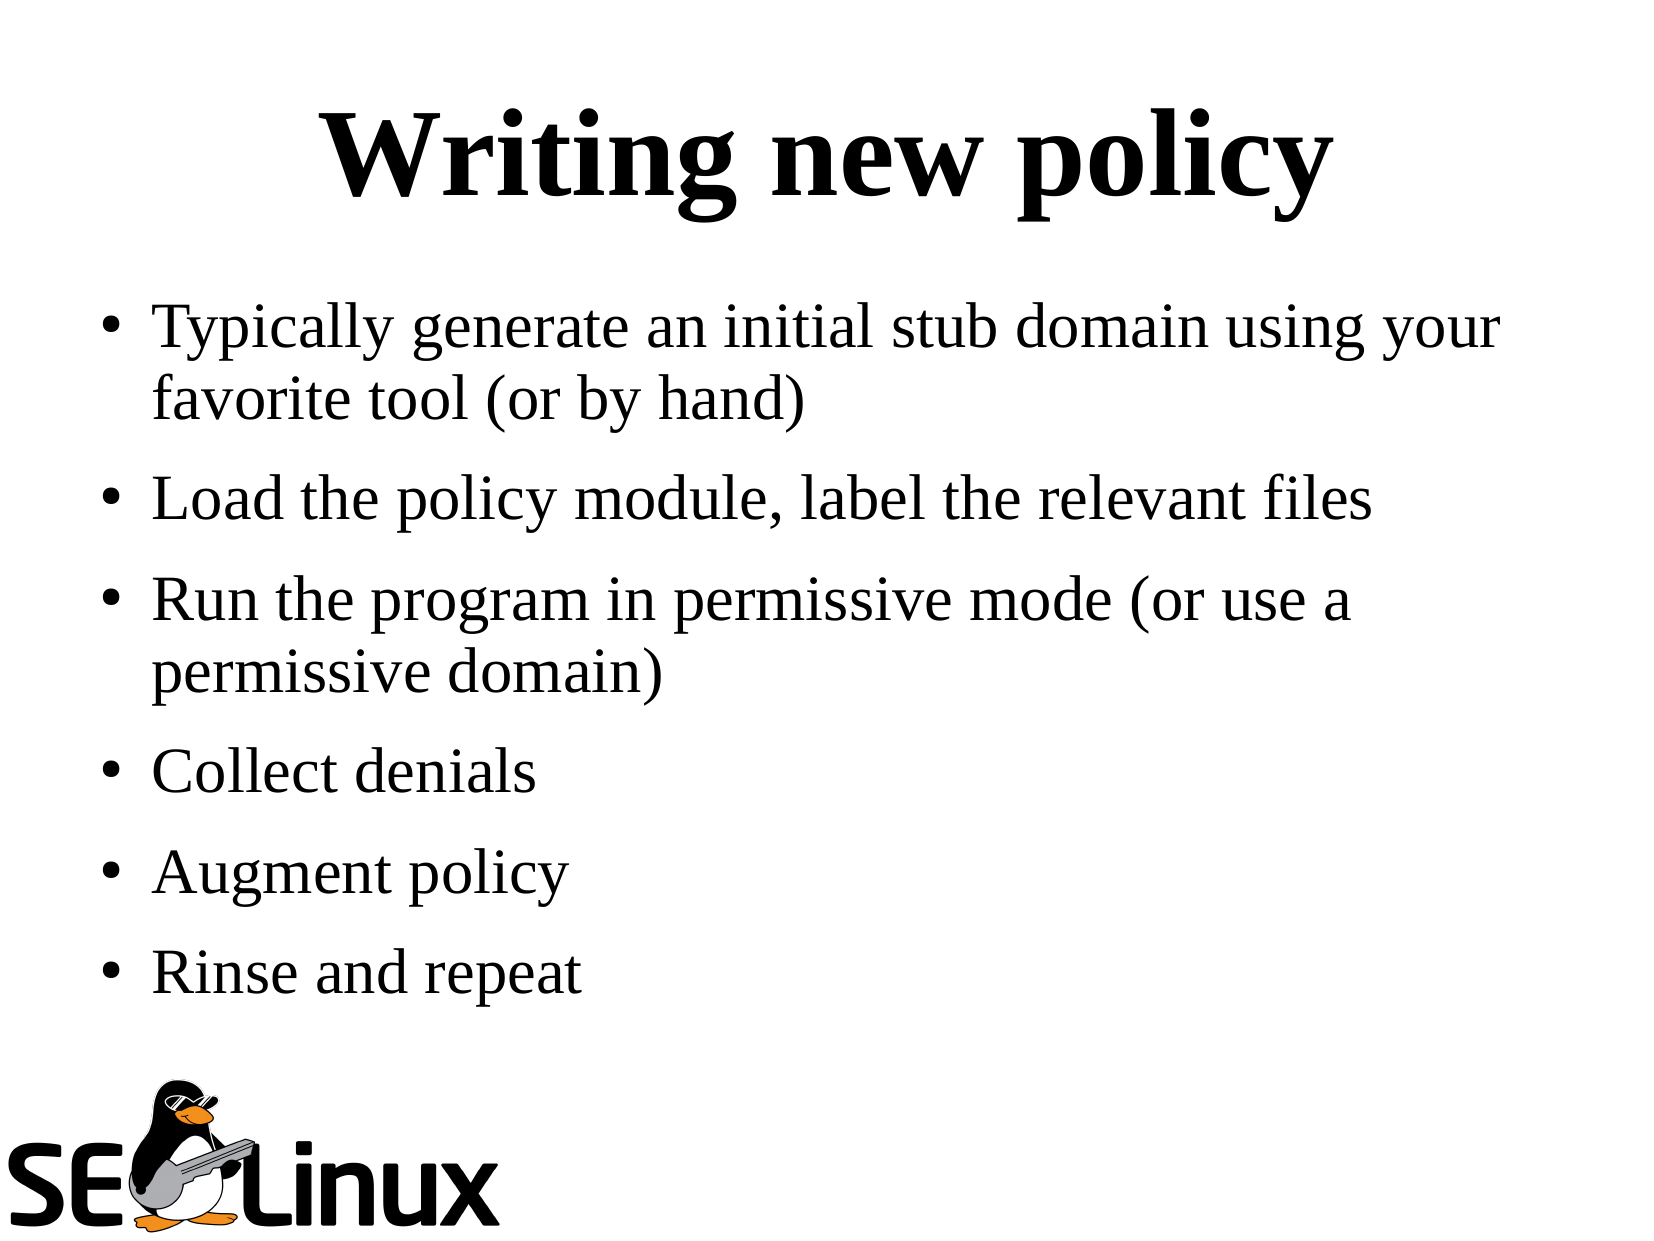

# Writing new policy
Typically generate an initial stub domain using your favorite tool (or by hand)
Load the policy module, label the relevant files
Run the program in permissive mode (or use a permissive domain)
Collect denials
Augment policy
Rinse and repeat